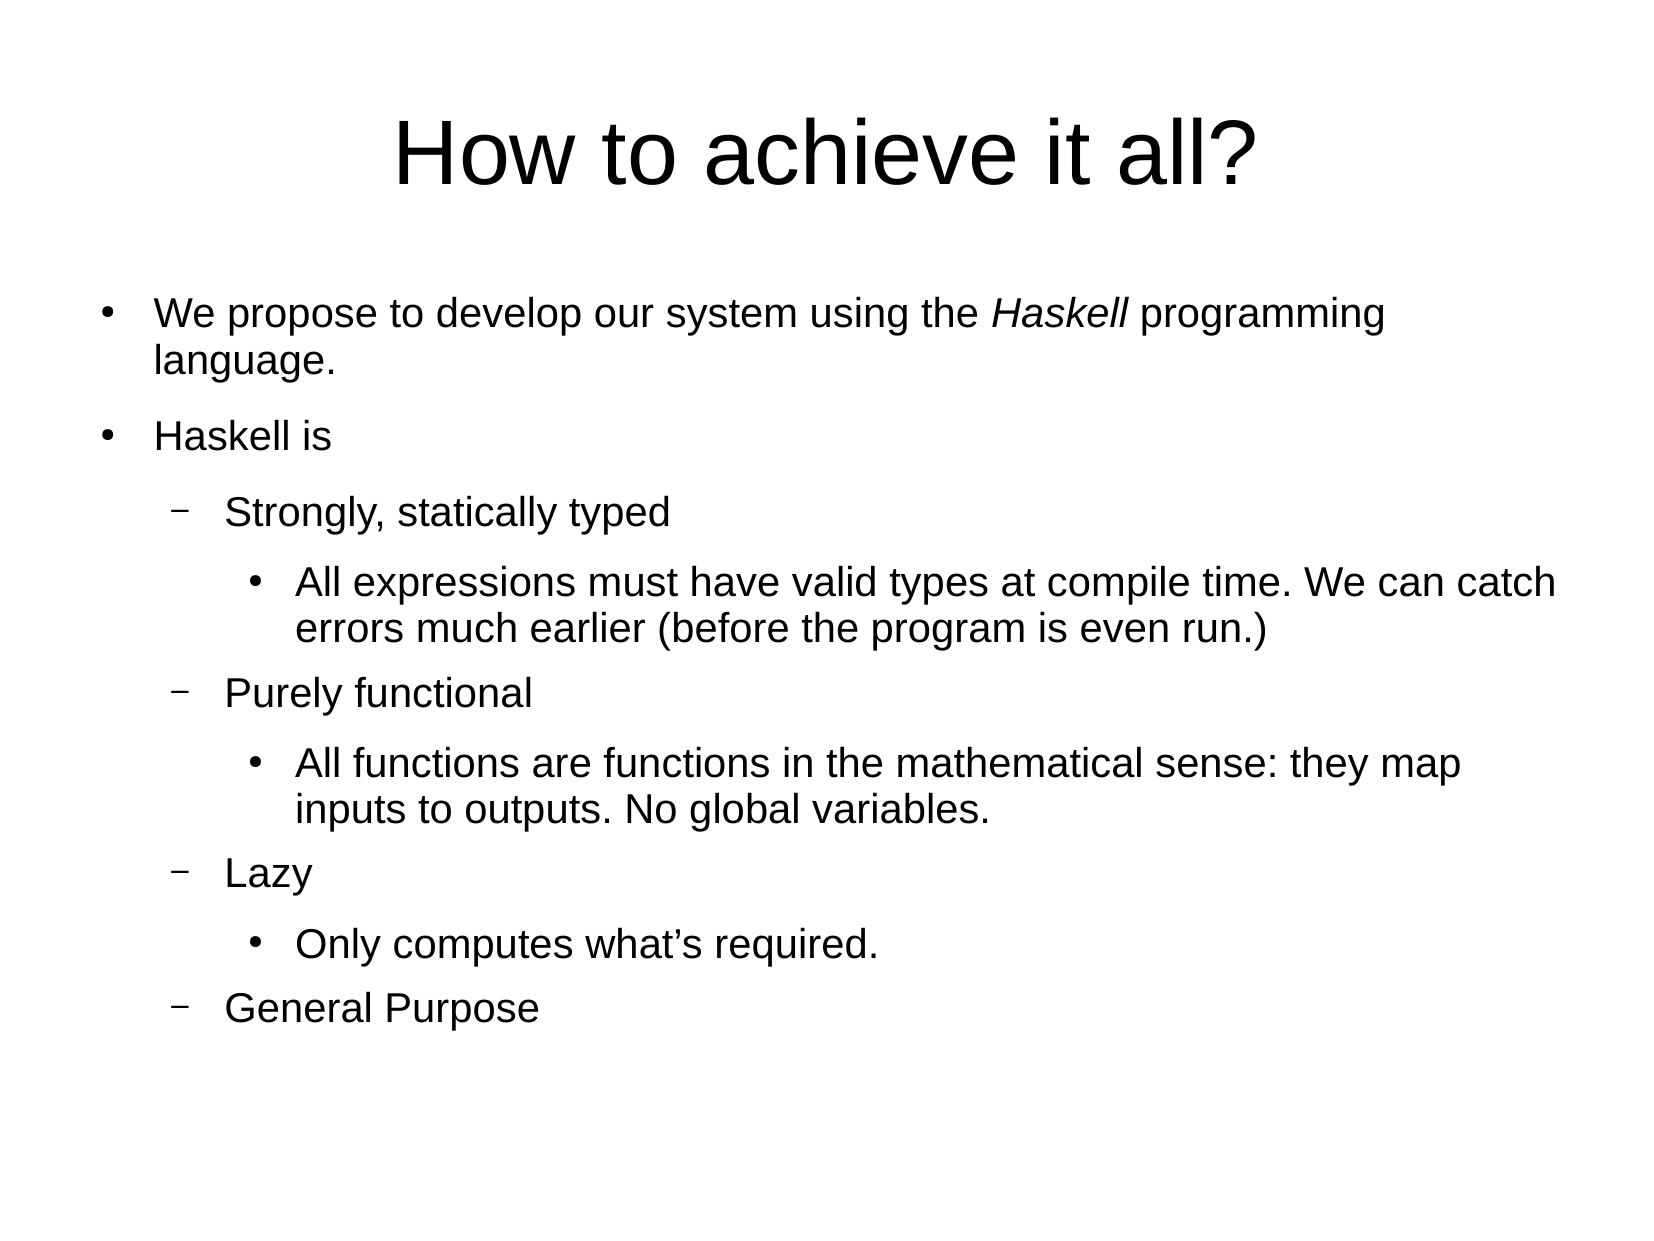

# How to achieve it all?
We propose to develop our system using the Haskell programming language.
Haskell is
Strongly, statically typed
All expressions must have valid types at compile time. We can catch errors much earlier (before the program is even run.)
Purely functional
All functions are functions in the mathematical sense: they map inputs to outputs. No global variables.
Lazy
Only computes what’s required.
General Purpose